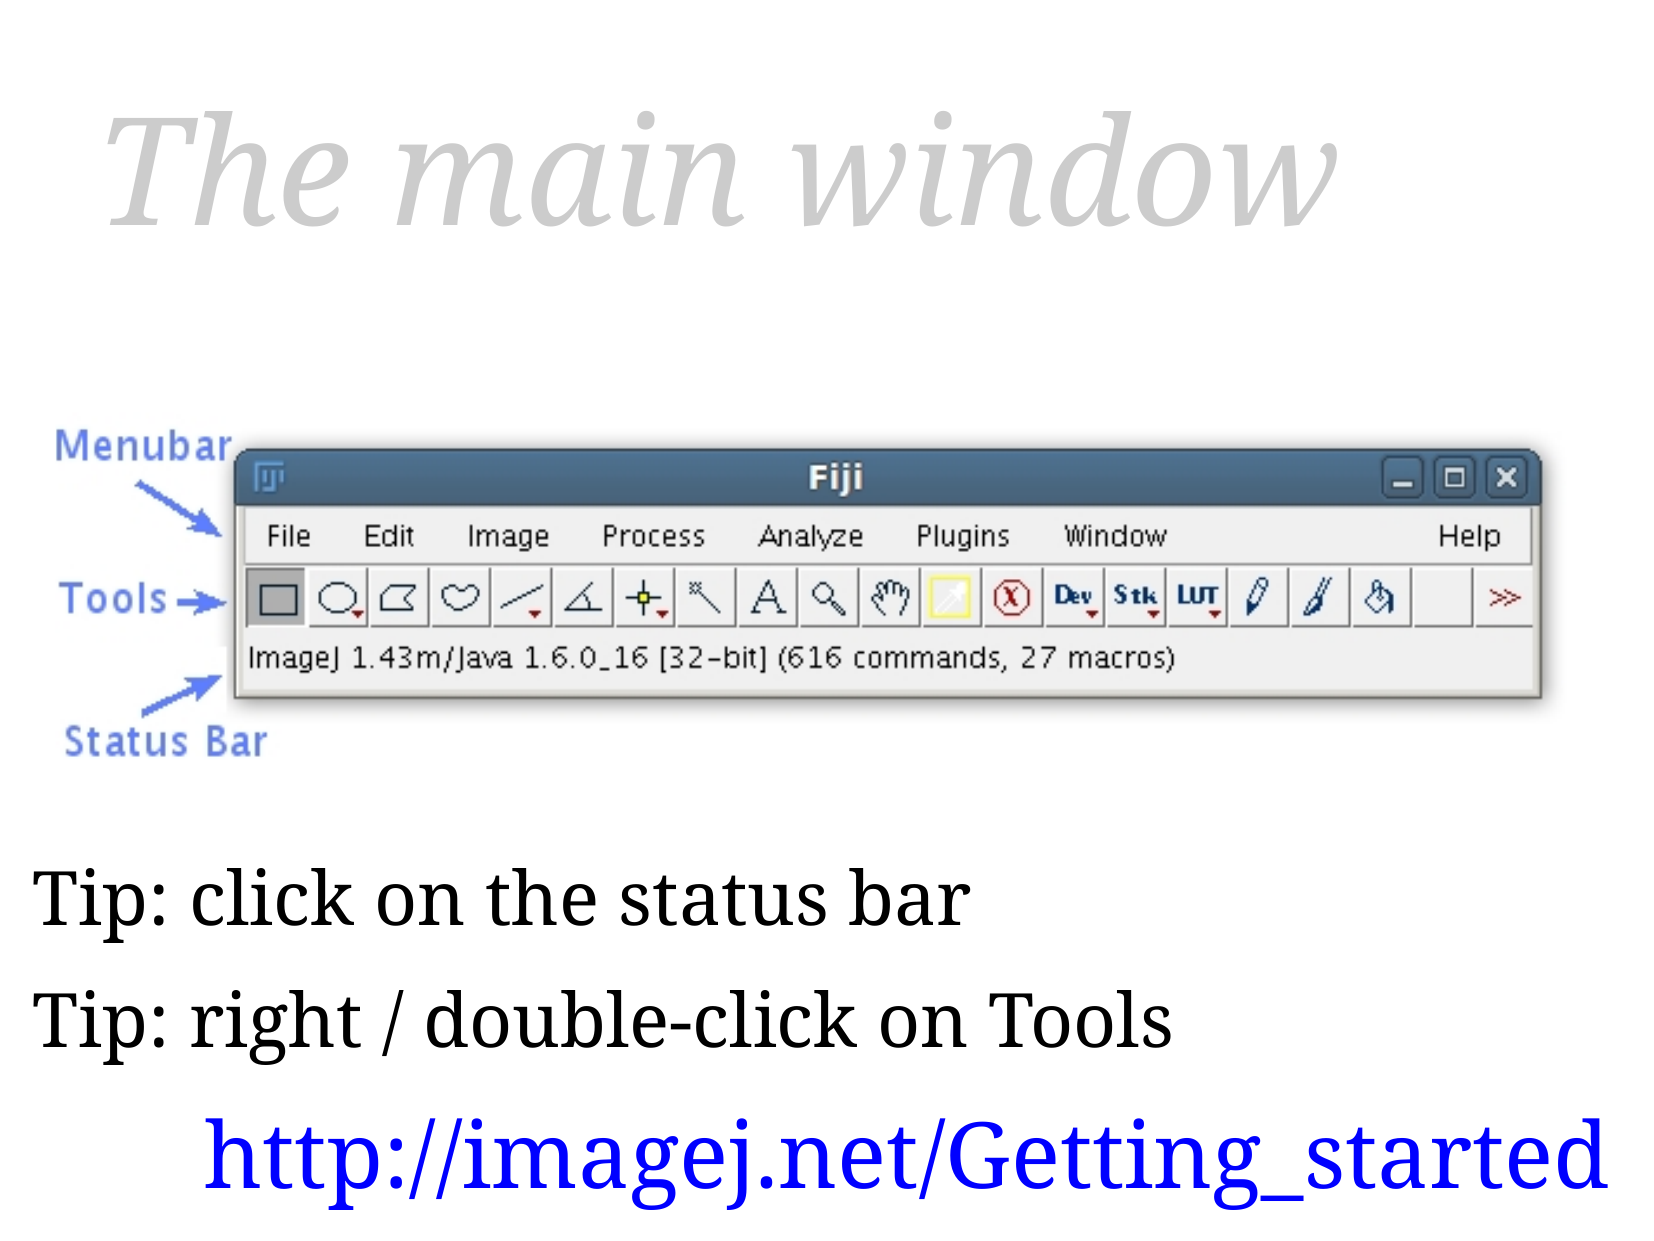

The main window
Tip: click on the status bar
Tip: right / double-click on Tools
http://imagej.net/Getting_started